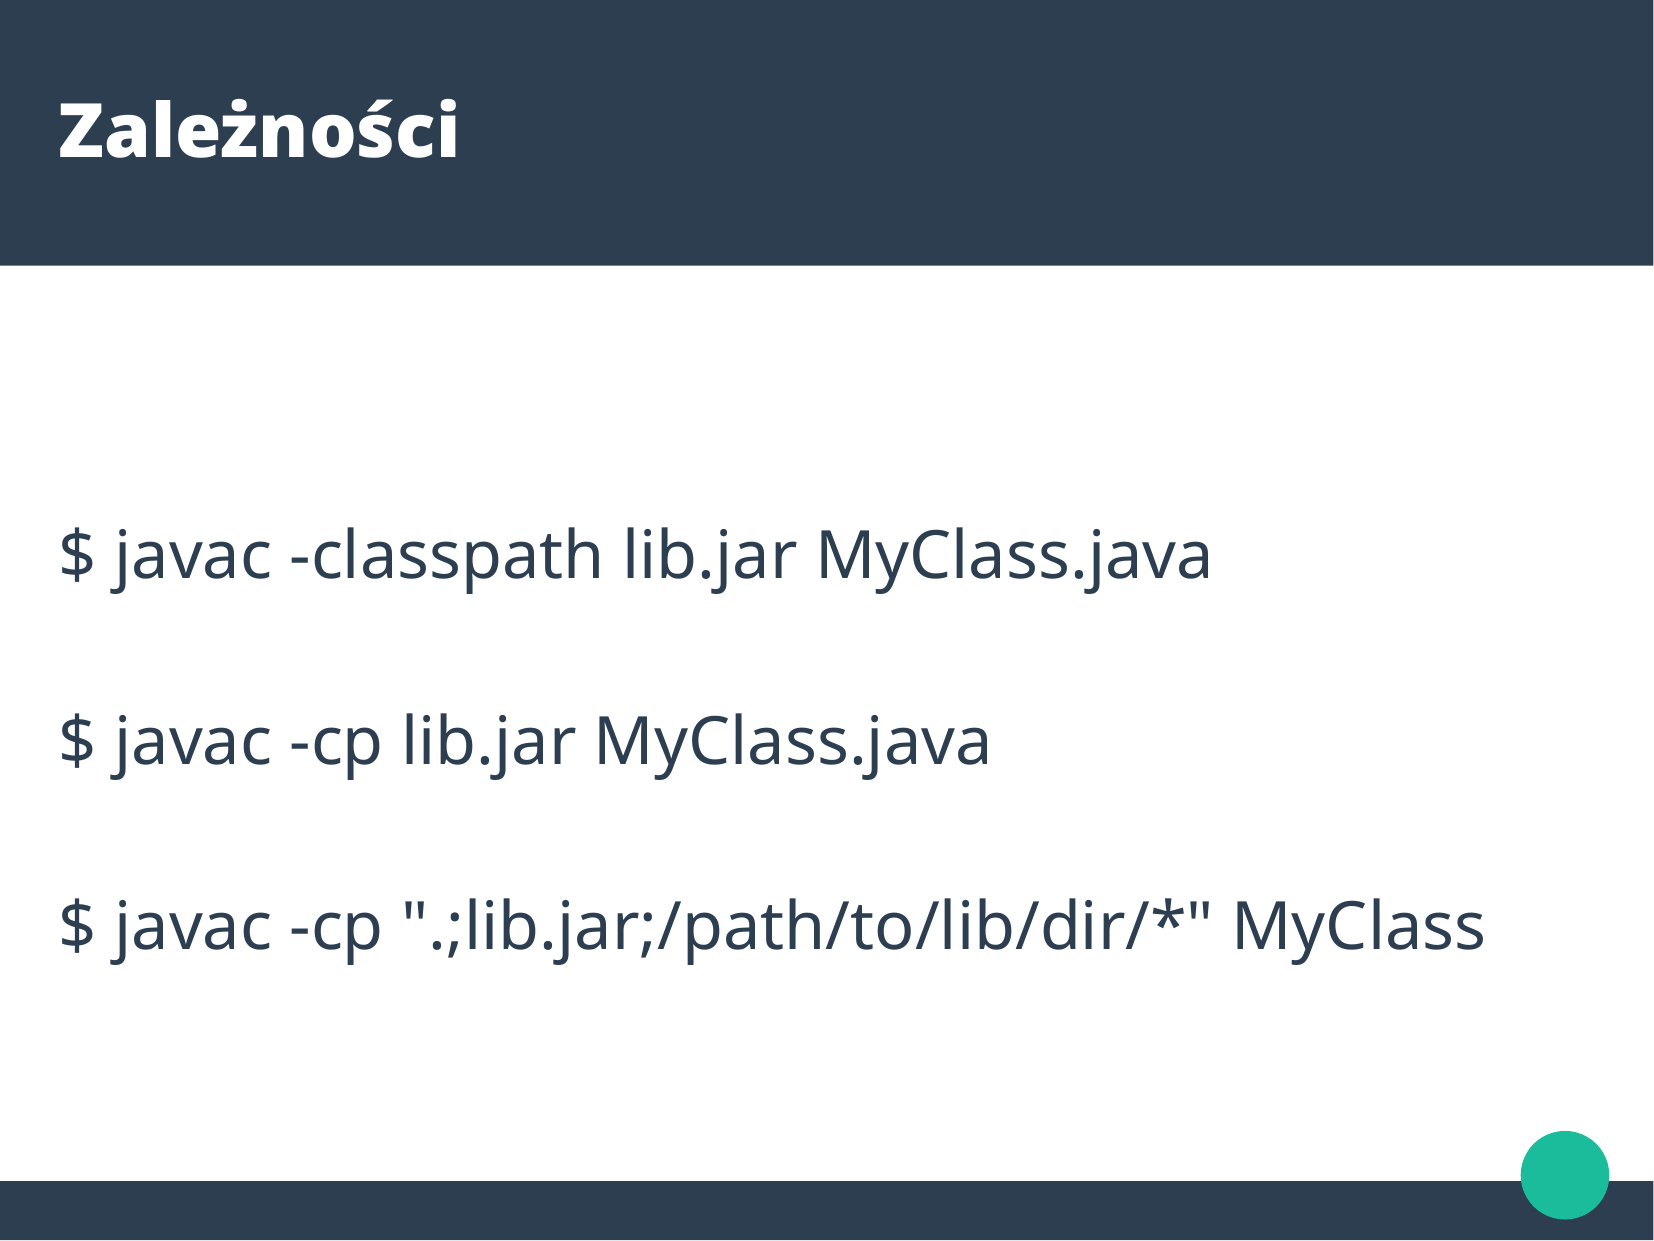

# Zależności
$ javac -classpath lib.jar MyClass.java
$ javac -cp lib.jar MyClass.java
$ javac -cp ".;lib.jar;/path/to/lib/dir/*" MyClass